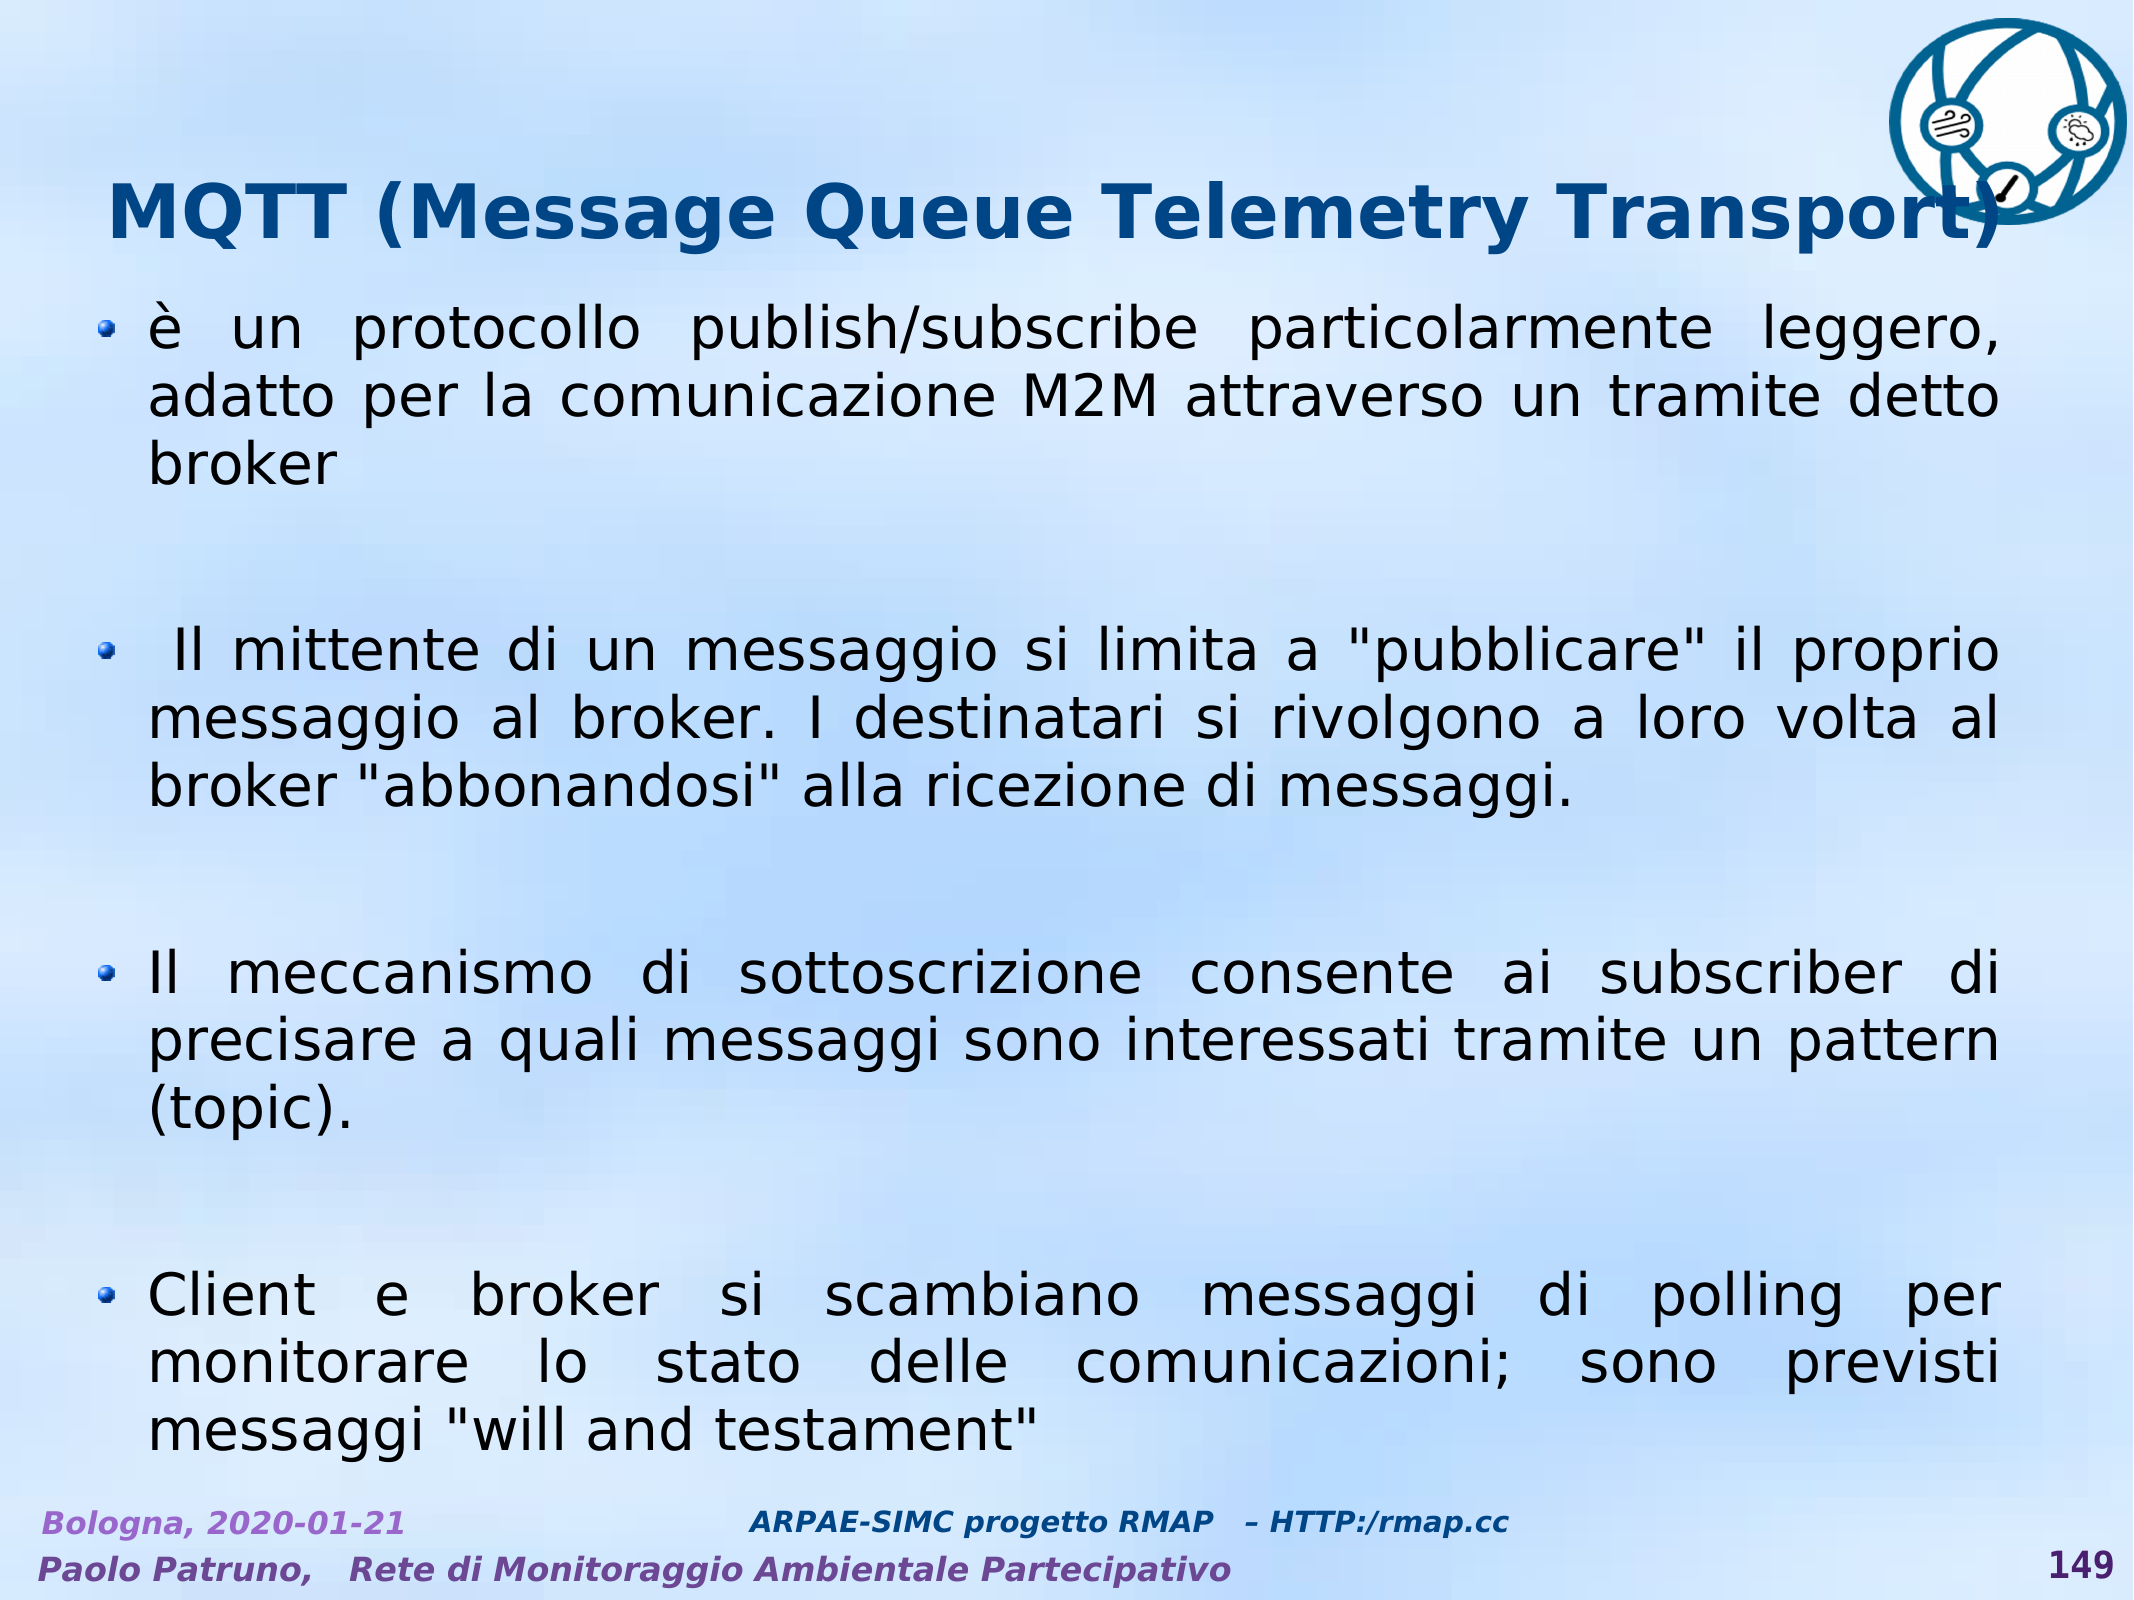

# MQTT (Message Queue Telemetry Transport)
è un protocollo publish/subscribe particolarmente leggero, adatto per la comunicazione M2M attraverso un tramite detto broker
 Il mittente di un messaggio si limita a "pubblicare" il proprio messaggio al broker. I destinatari si rivolgono a loro volta al broker "abbonandosi" alla ricezione di messaggi.
Il meccanismo di sottoscrizione consente ai subscriber di precisare a quali messaggi sono interessati tramite un pattern (topic).
Client e broker si scambiano messaggi di polling per monitorare lo stato delle comunicazioni; sono previsti messaggi "will and testament"